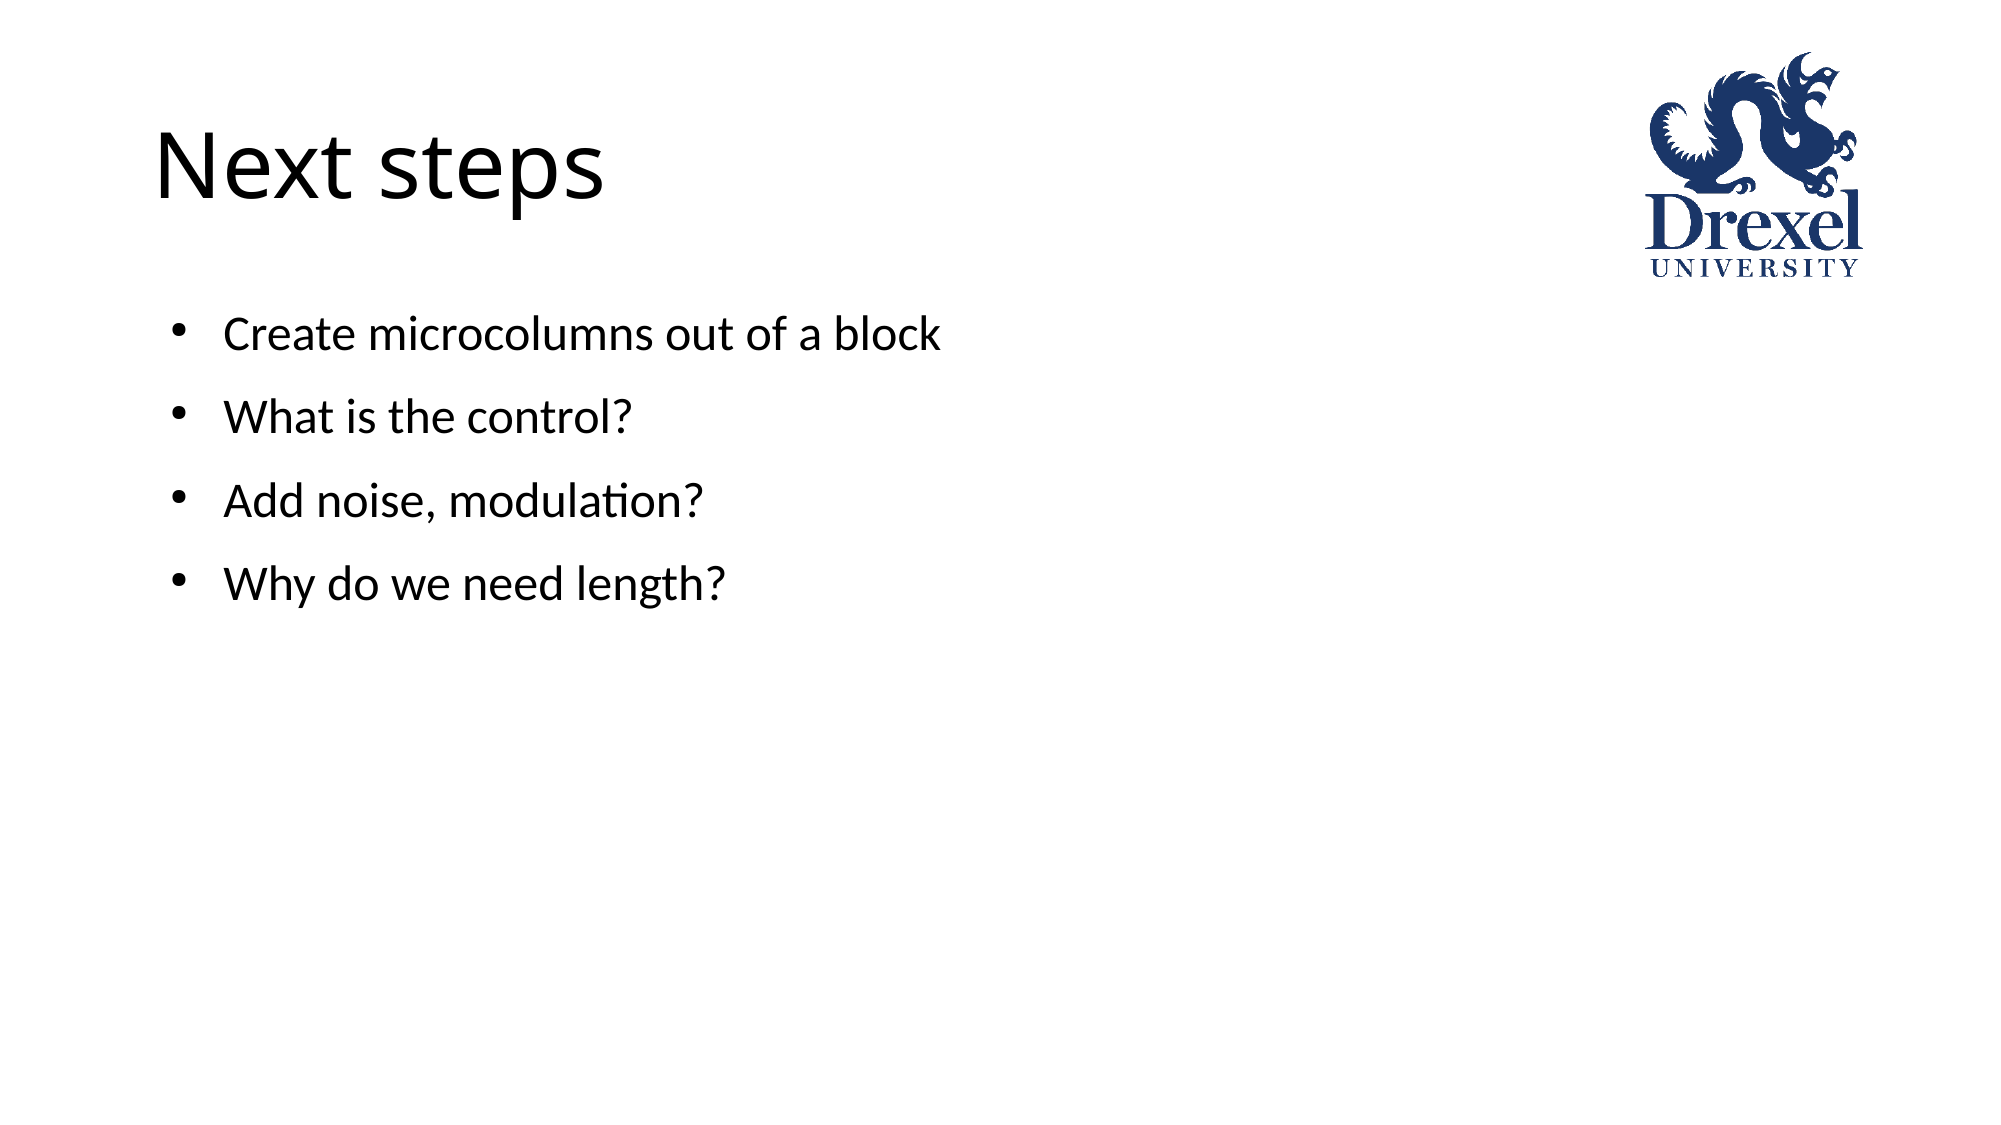

# Next steps
Create microcolumns out of a block
What is the control?
Add noise, modulation?
Why do we need length?